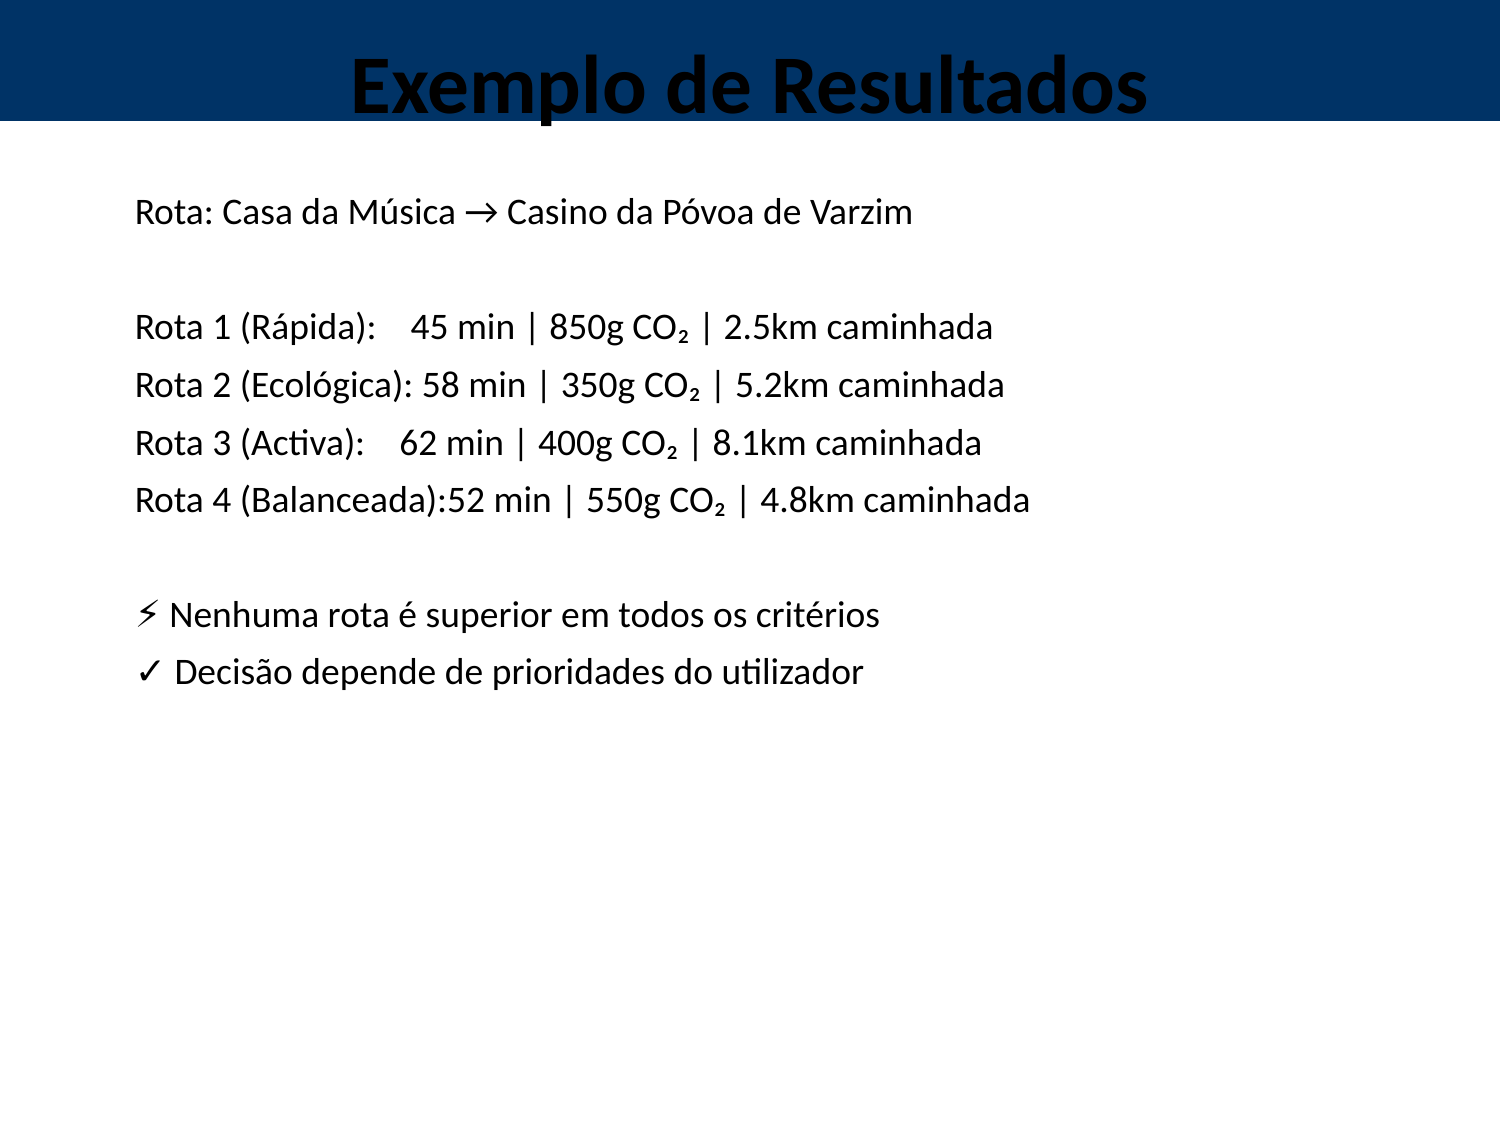

Exemplo de Resultados
Rota: Casa da Música → Casino da Póvoa de Varzim
Rota 1 (Rápida): 45 min | 850g CO₂ | 2.5km caminhada
Rota 2 (Ecológica): 58 min | 350g CO₂ | 5.2km caminhada
Rota 3 (Activa): 62 min | 400g CO₂ | 8.1km caminhada
Rota 4 (Balanceada):52 min | 550g CO₂ | 4.8km caminhada
⚡ Nenhuma rota é superior em todos os critérios
✓ Decisão depende de prioridades do utilizador